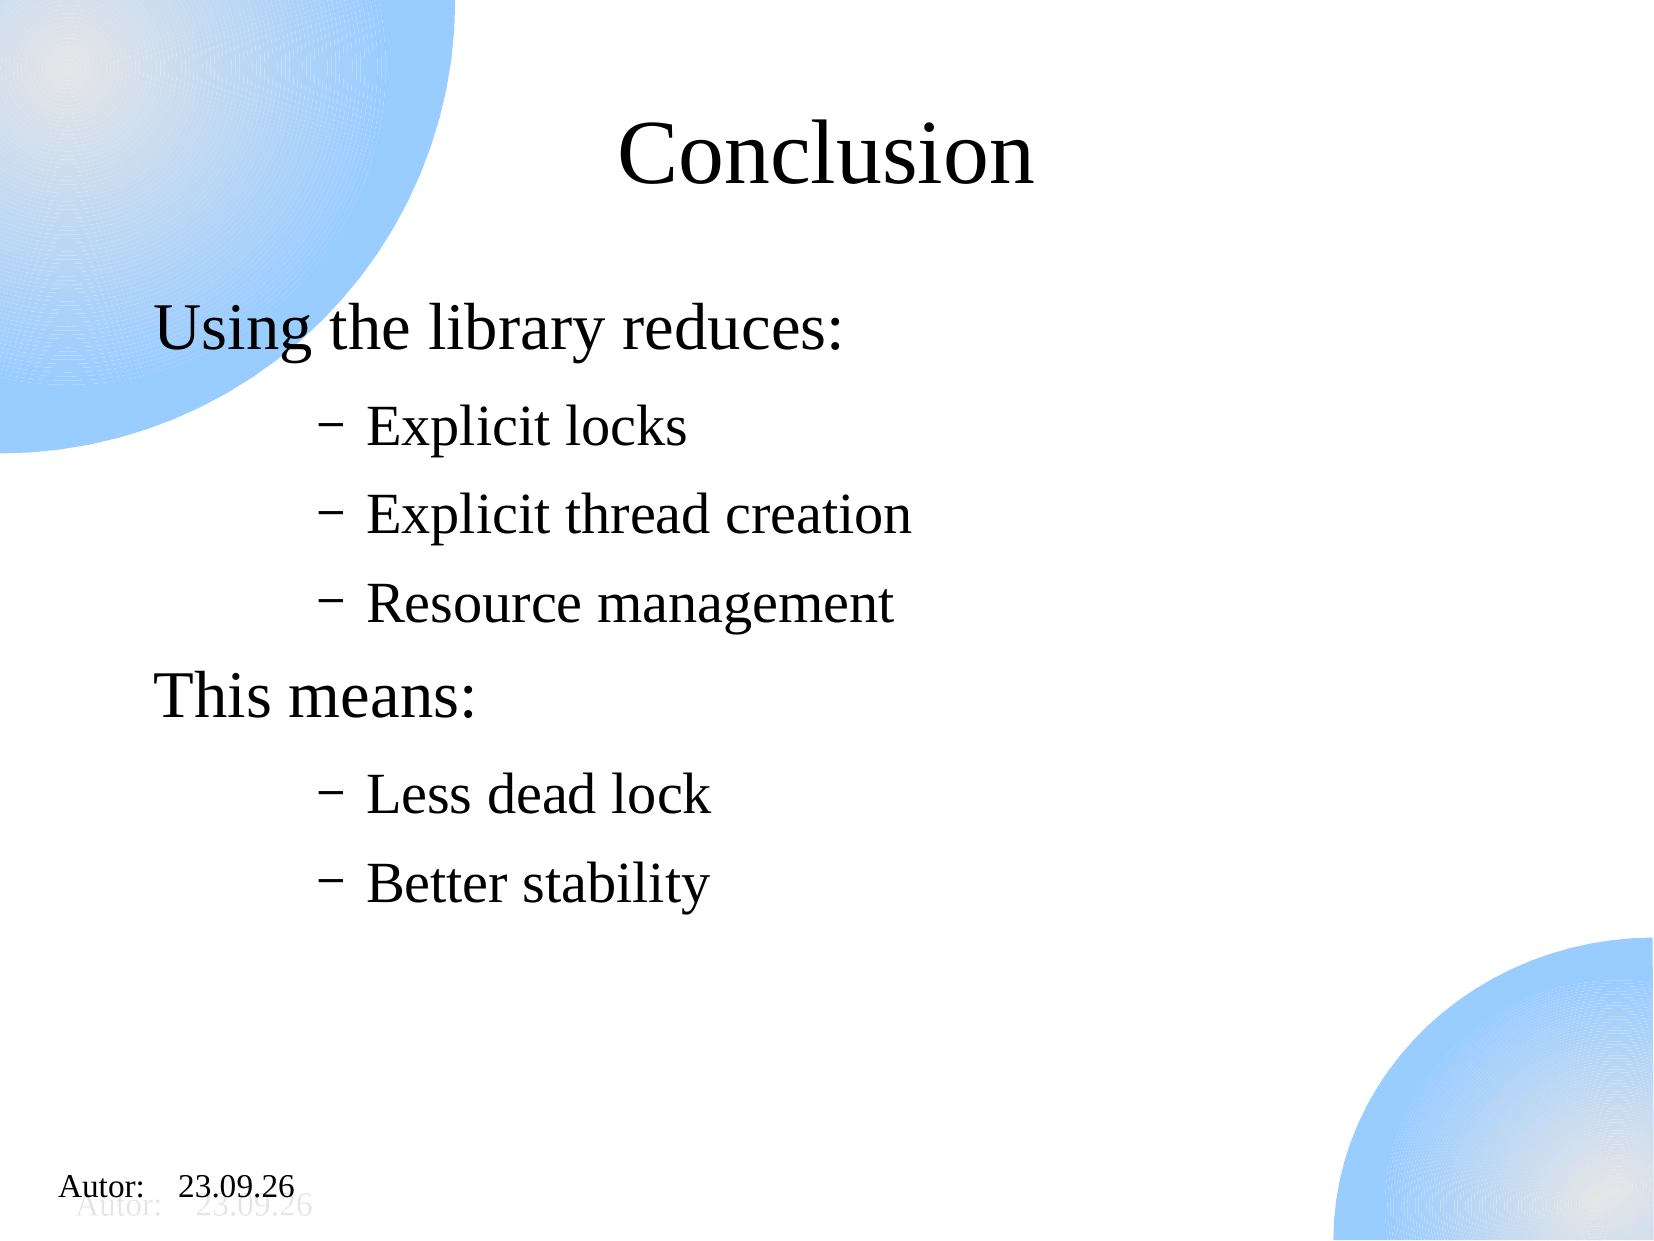

# Conclusion
Using the library reduces:
Explicit locks
Explicit thread creation
Resource management
This means:
Less dead lock
Better stability